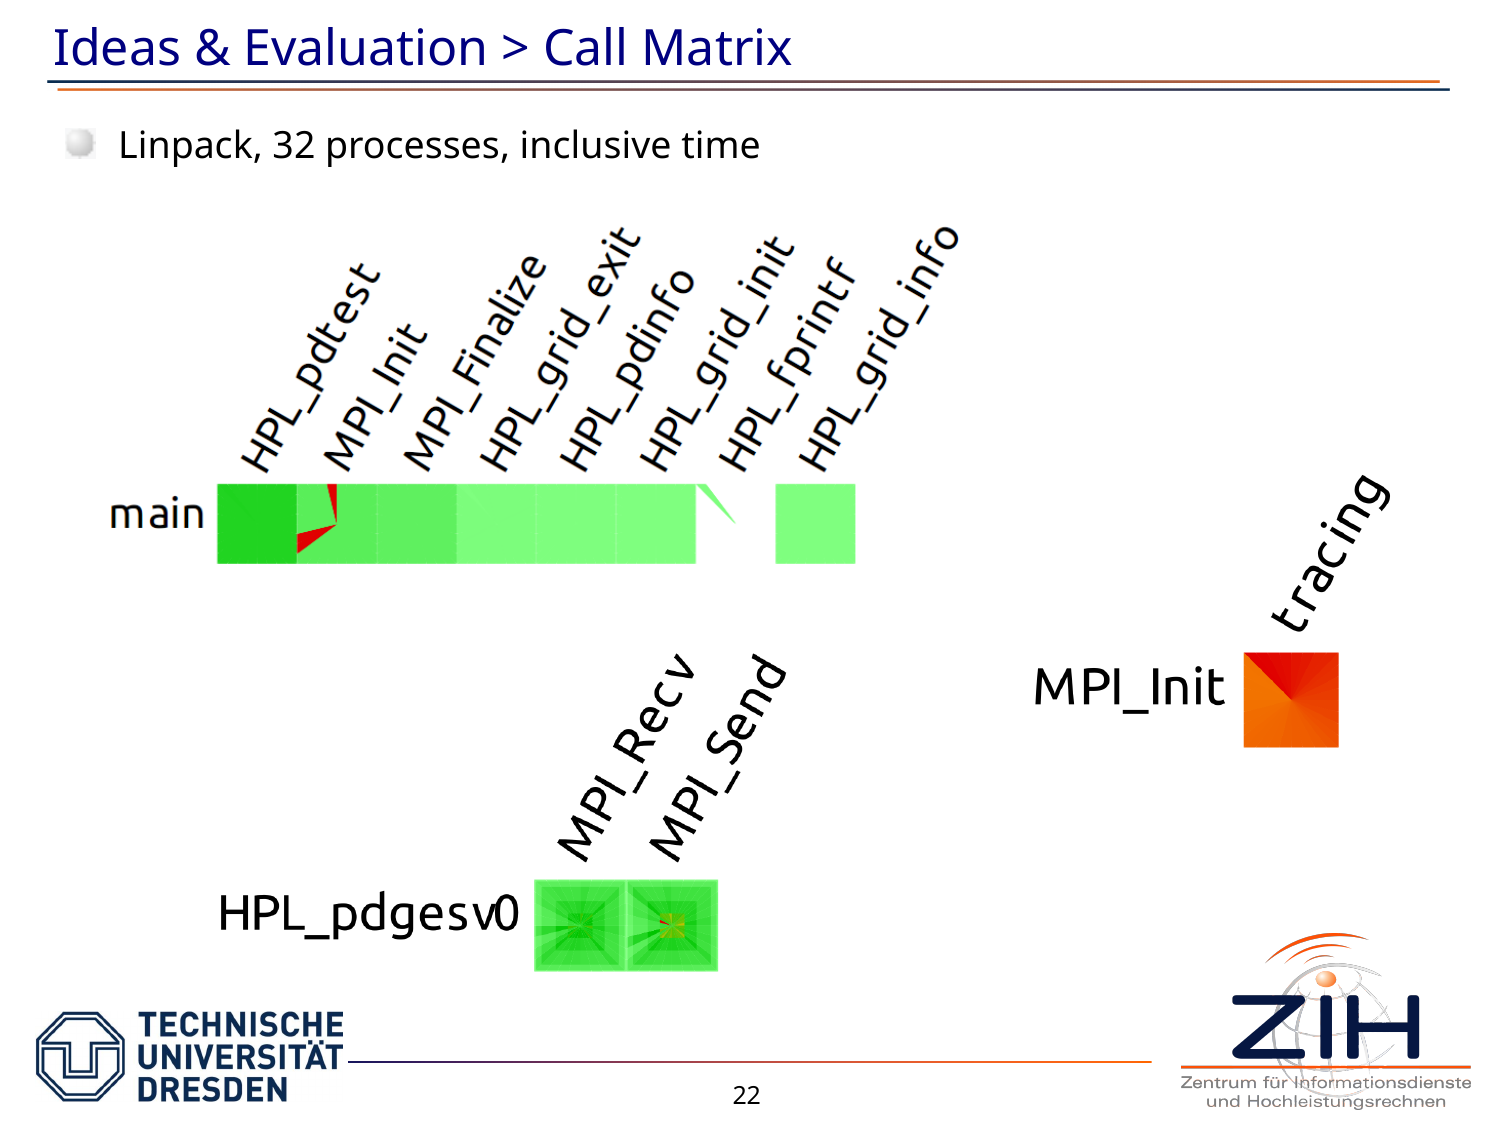

# Ideas & Evaluation > Call Matrix
Linpack, 32 processes, inclusive time
22